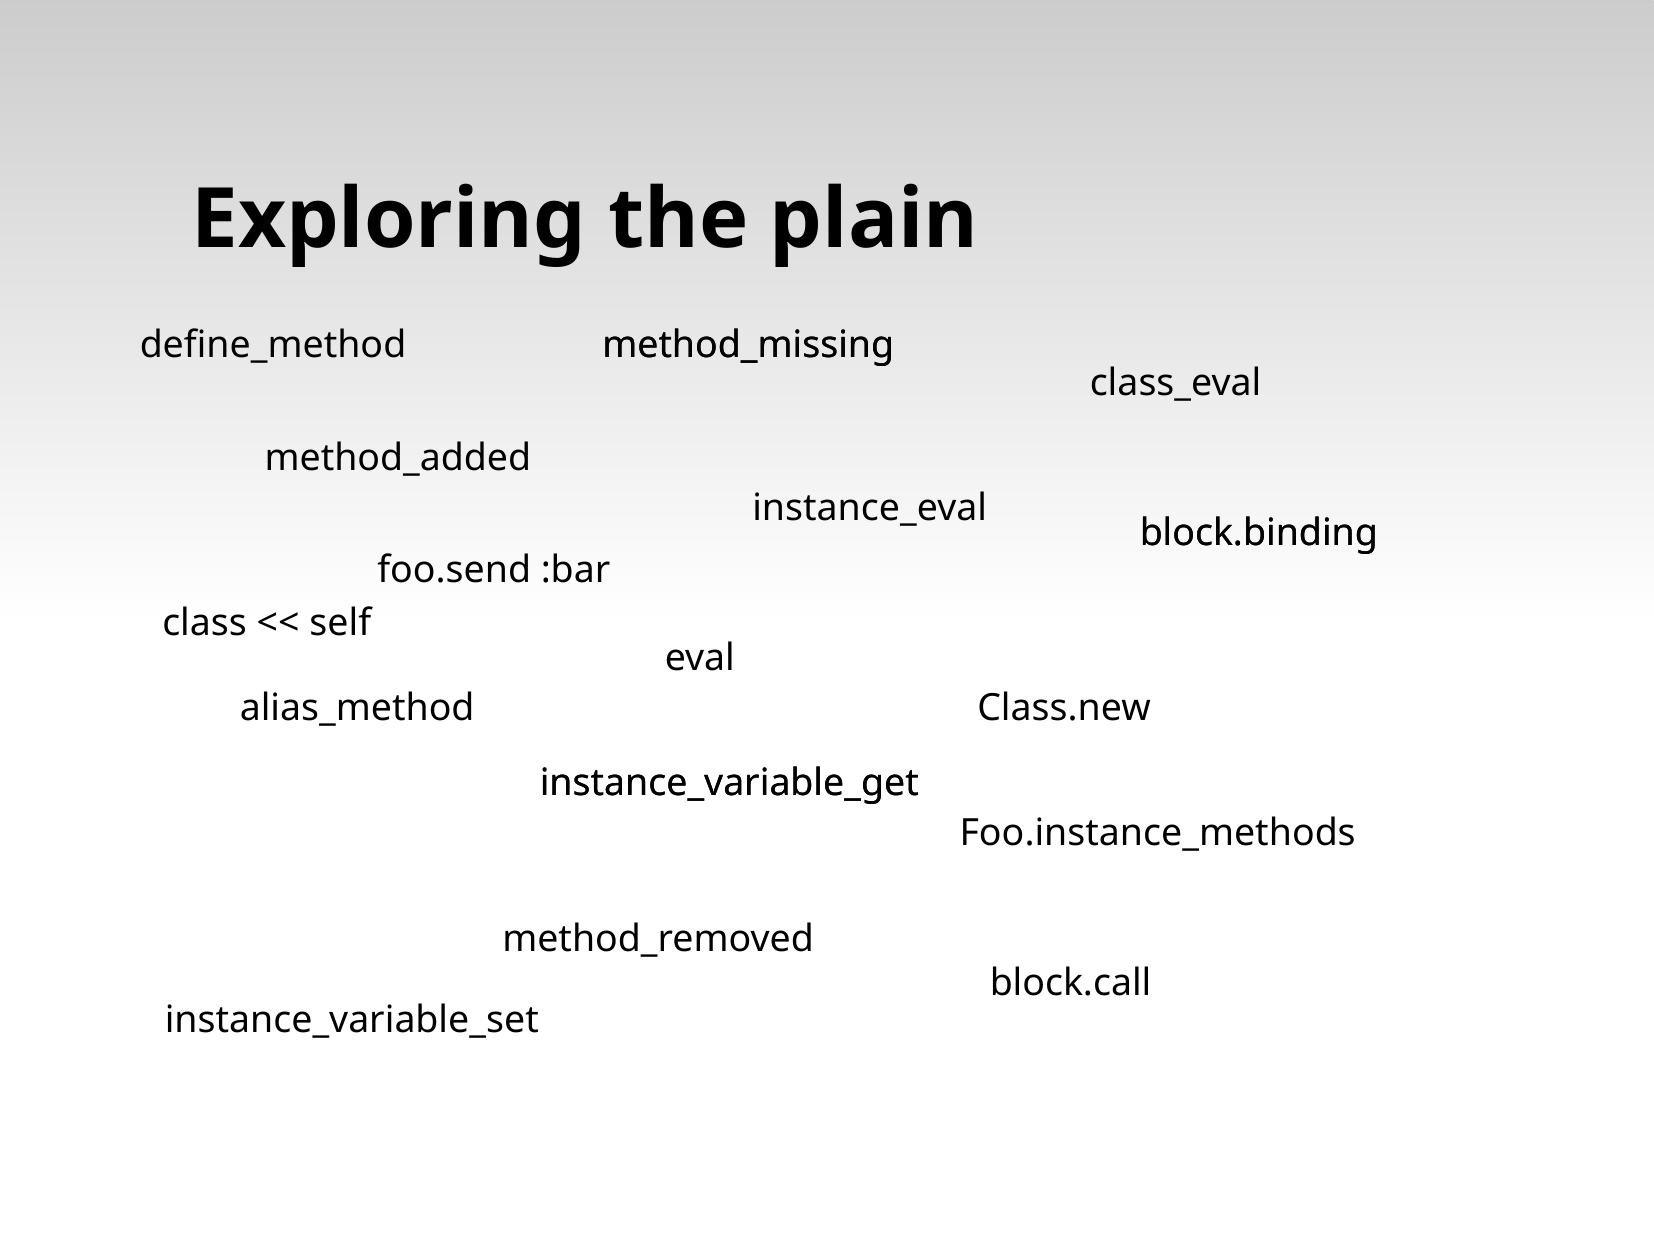

Exploring the plain
define_method
method_missing
method_missing
class_eval
method_added
instance_eval
block.binding
block.binding
foo.send :bar
class << self
eval
alias_method
Class.new
instance_variable_get
instance_variable_get
Foo.instance_methods
method_removed
block.call
instance_variable_set